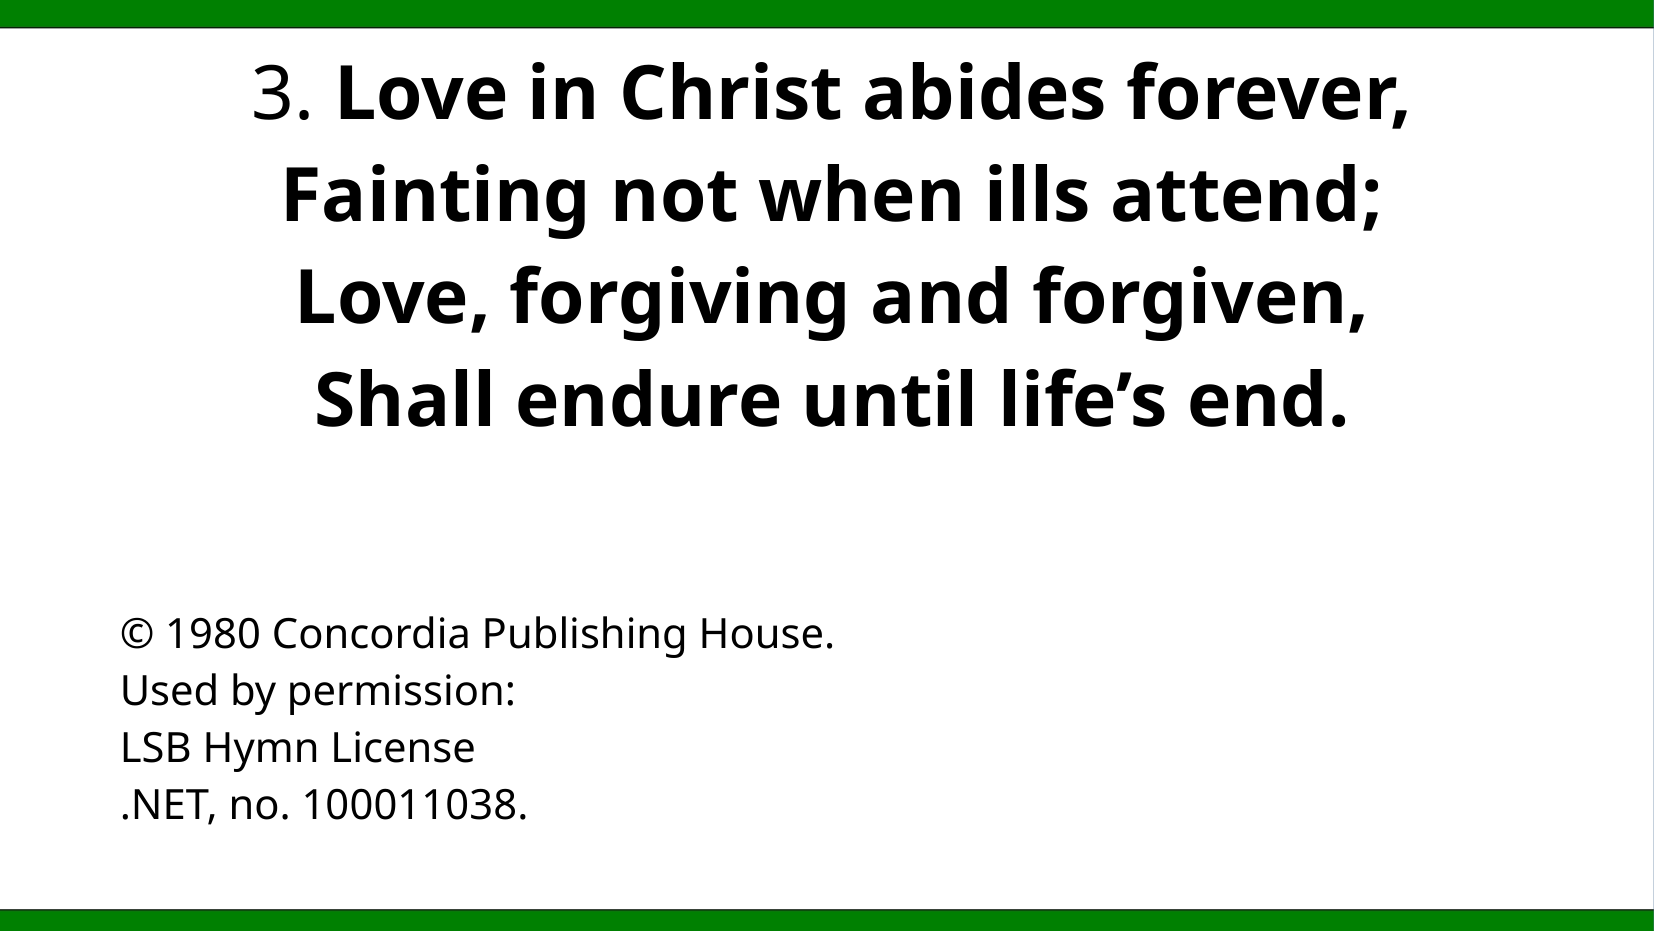

3. Love in Christ abides forever,
Fainting not when ills attend;
Love, forgiving and forgiven,
Shall endure until life’s end.
© 1980 Concordia Publishing House.
Used by permission:
LSB Hymn License
.NET, no. 100011038.